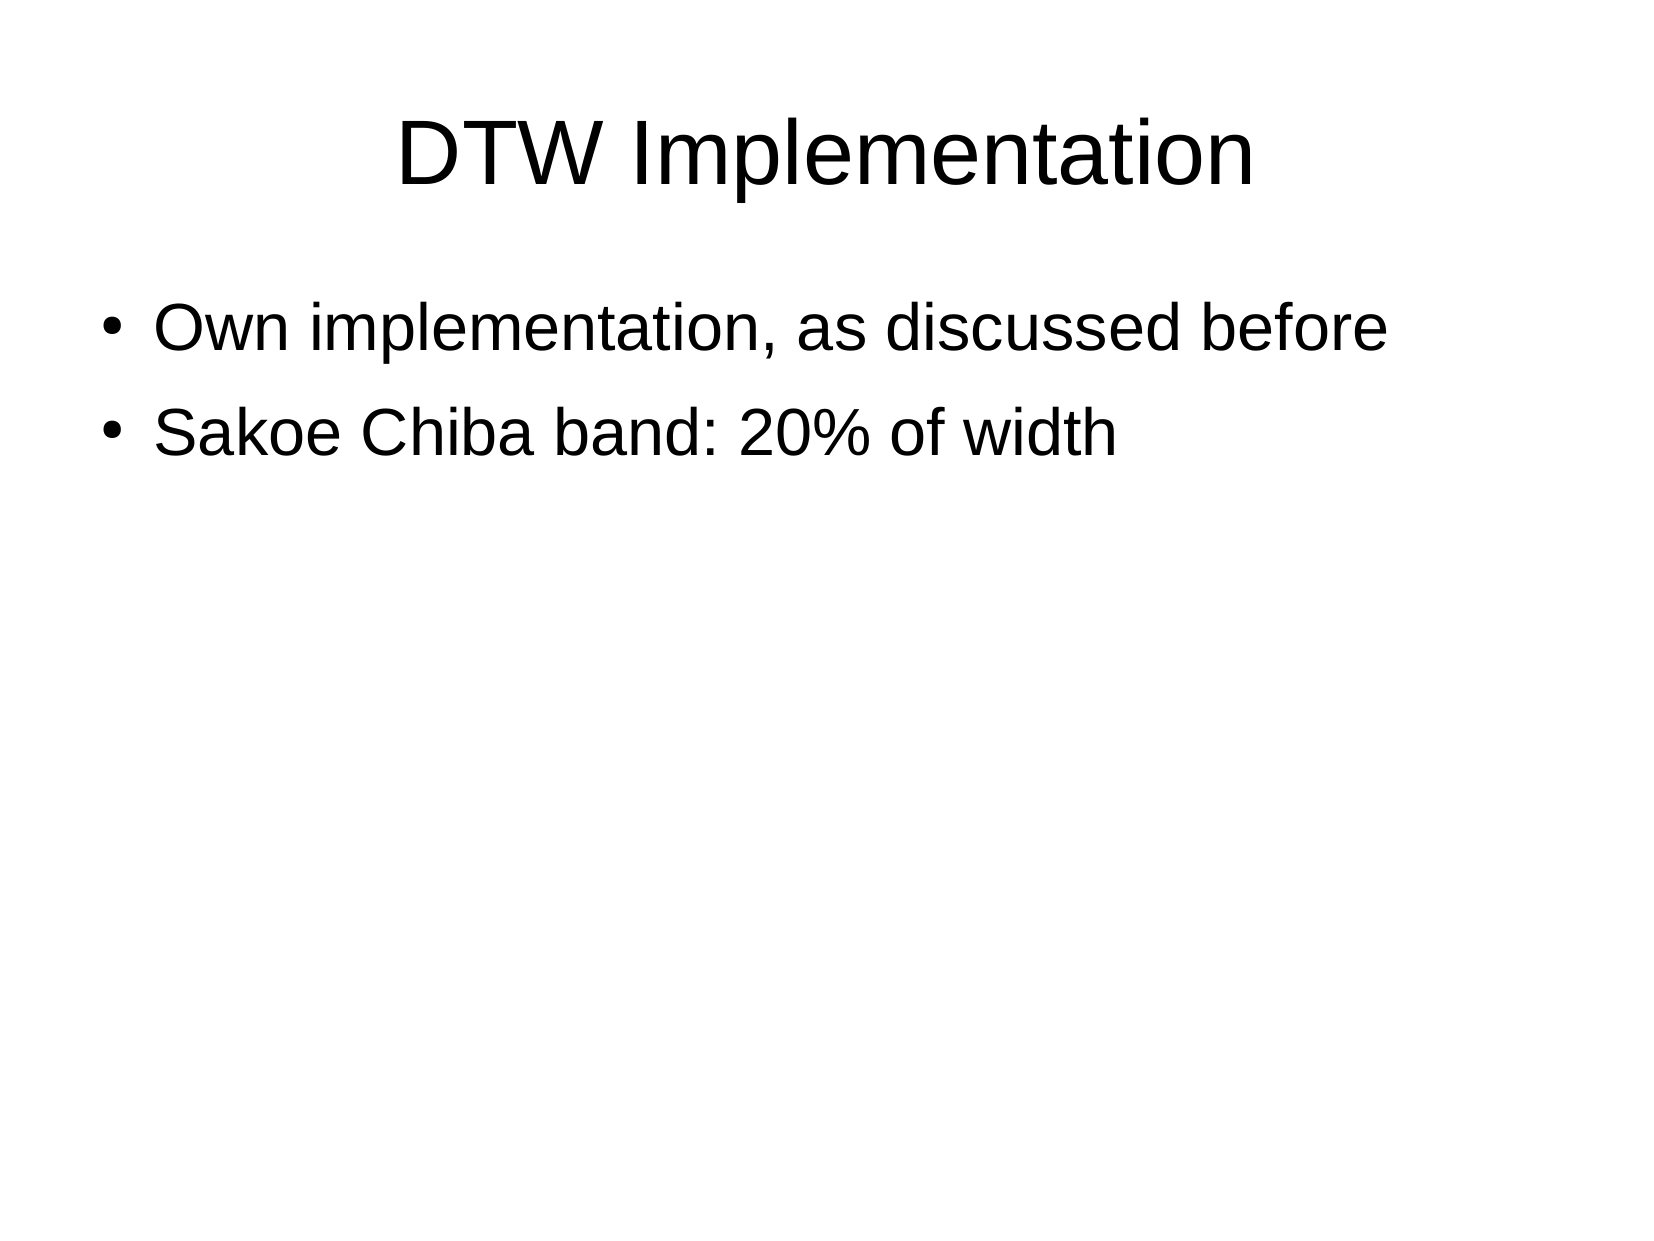

# DTW Implementation
Own implementation, as discussed before
Sakoe Chiba band: 20% of width